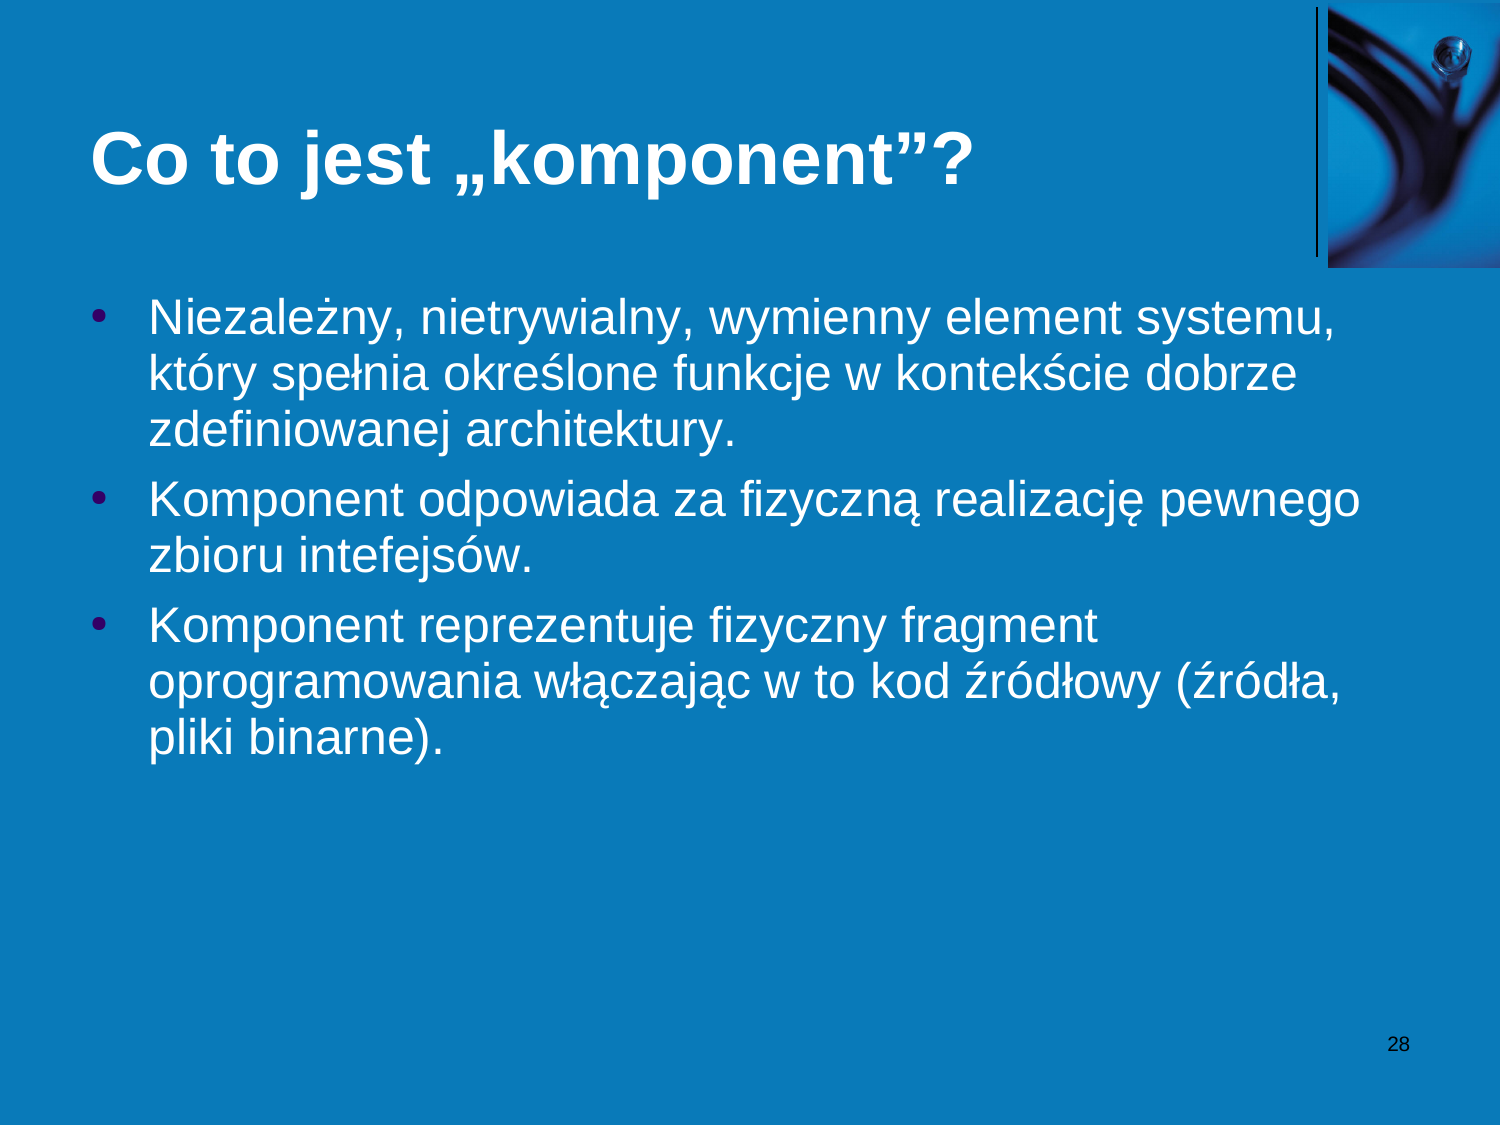

# Co to jest „komponent”?
Niezależny, nietrywialny, wymienny element systemu, który spełnia określone funkcje w kontekście dobrze zdefiniowanej architektury.
Komponent odpowiada za fizyczną realizację pewnego zbioru intefejsów.
Komponent reprezentuje fizyczny fragment oprogramowania włączając w to kod źródłowy (źródła, pliki binarne).
28